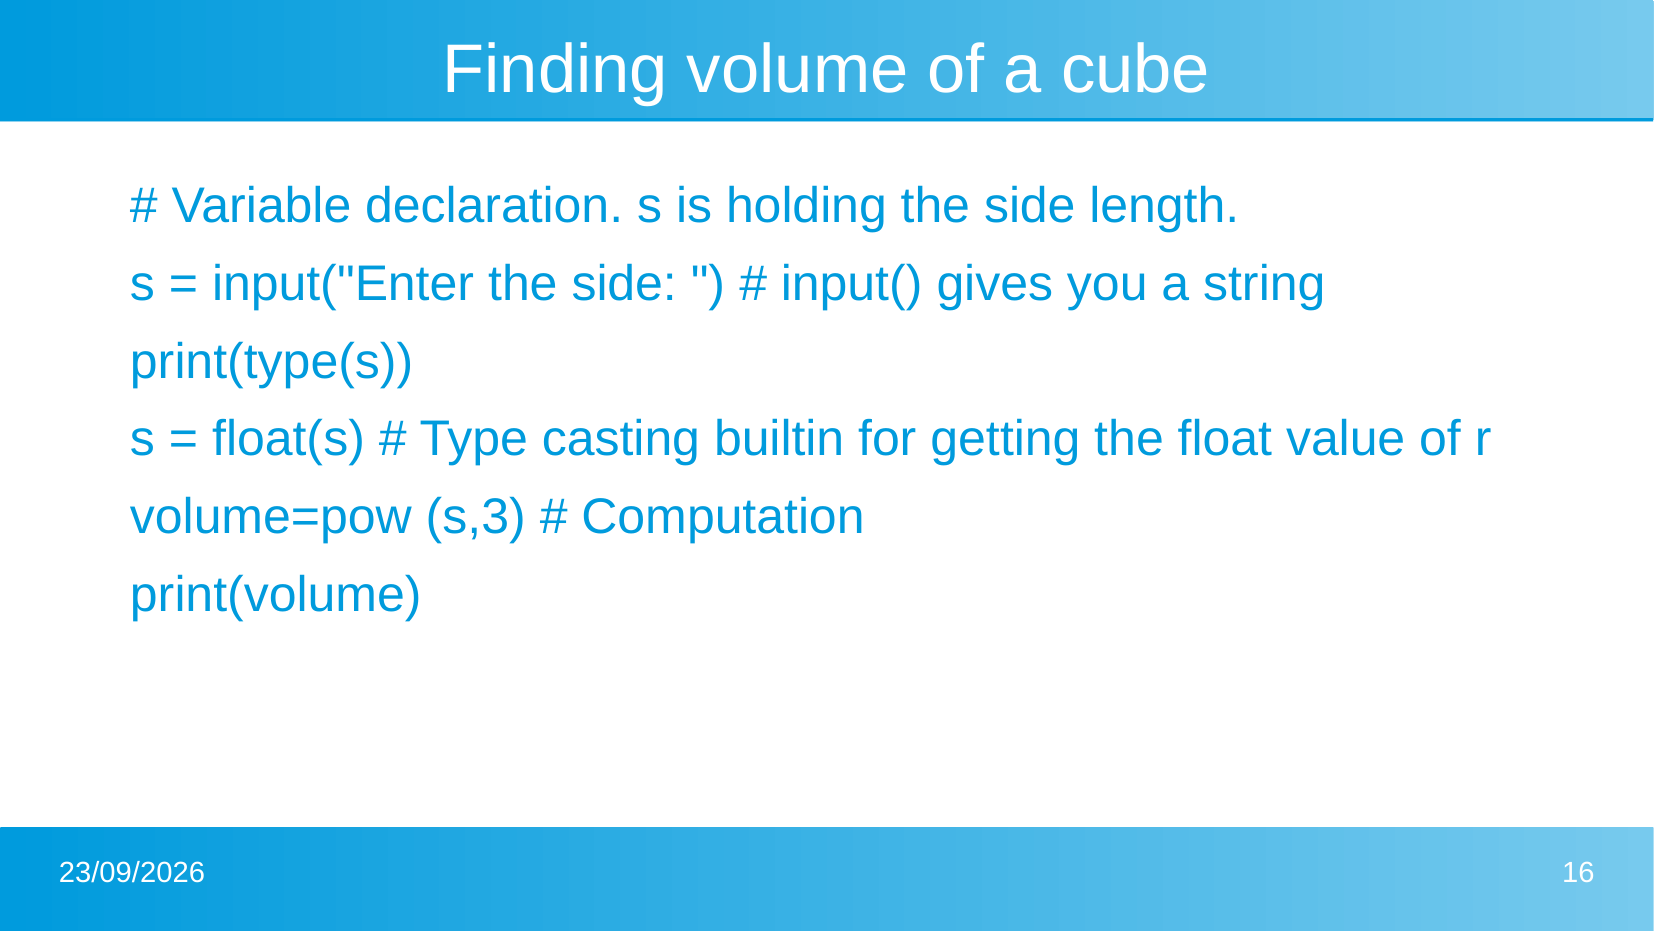

# Finding volume of a cube
# Variable declaration. s is holding the side length.
s = input("Enter the side: ") # input() gives you a string
print(type(s))
s = float(s) # Type casting builtin for getting the float value of r
volume=pow (s,3) # Computation
print(volume)
16